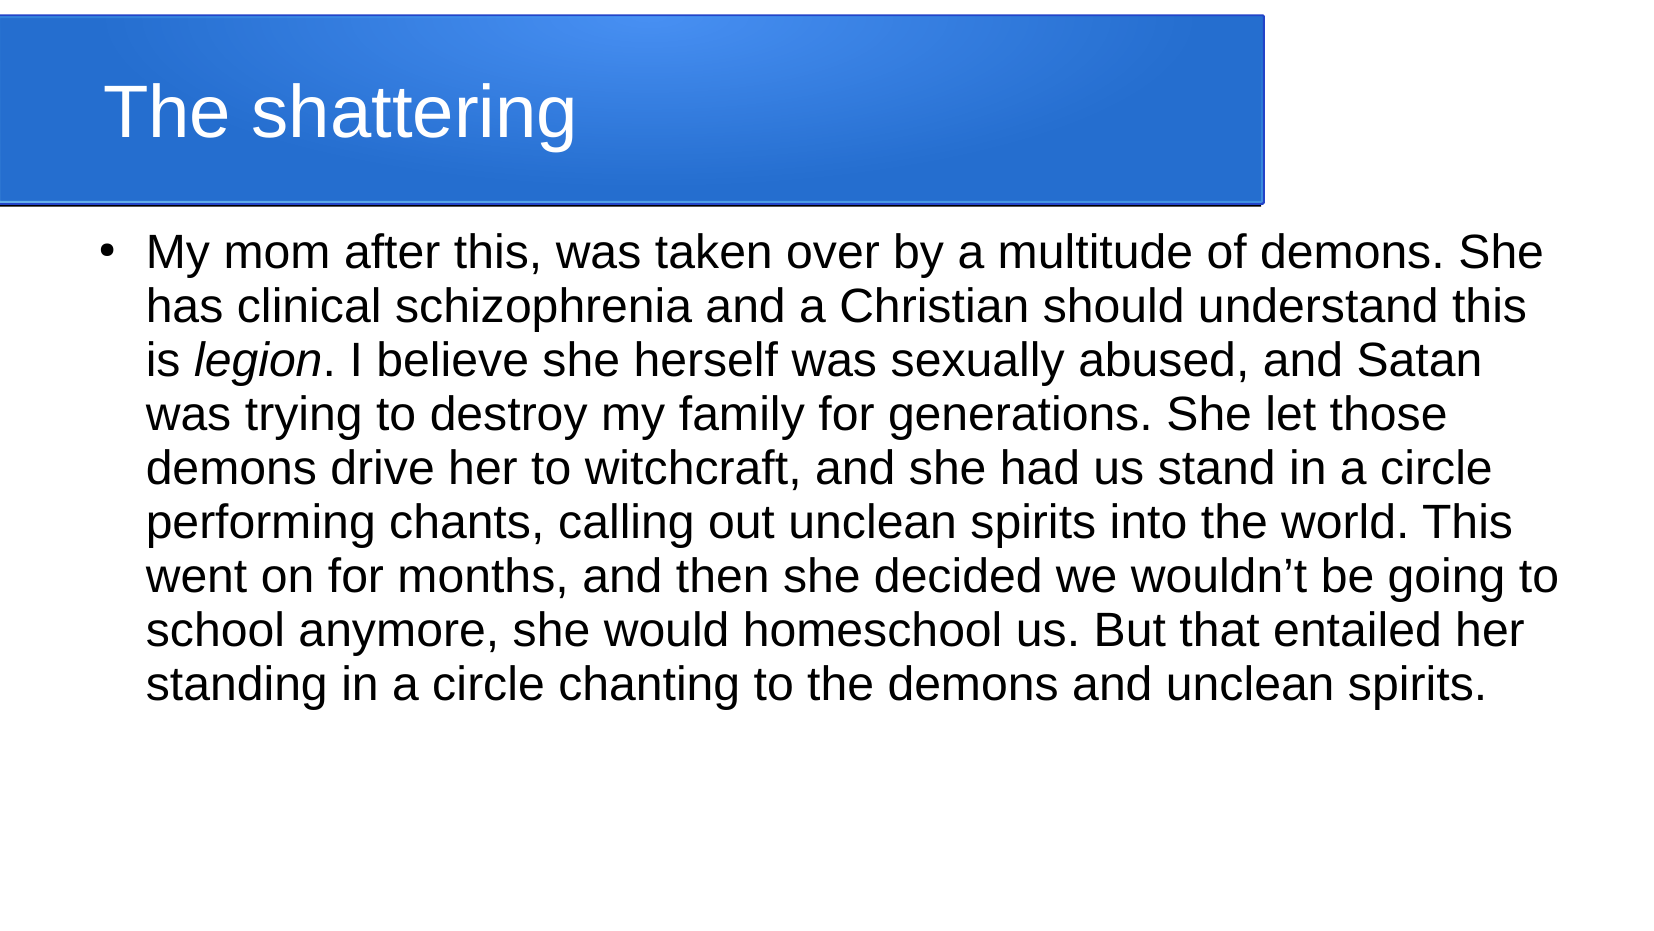

# The shattering
My mom after this, was taken over by a multitude of demons. She has clinical schizophrenia and a Christian should understand this is legion. I believe she herself was sexually abused, and Satan was trying to destroy my family for generations. She let those demons drive her to witchcraft, and she had us stand in a circle performing chants, calling out unclean spirits into the world. This went on for months, and then she decided we wouldn’t be going to school anymore, she would homeschool us. But that entailed her standing in a circle chanting to the demons and unclean spirits.